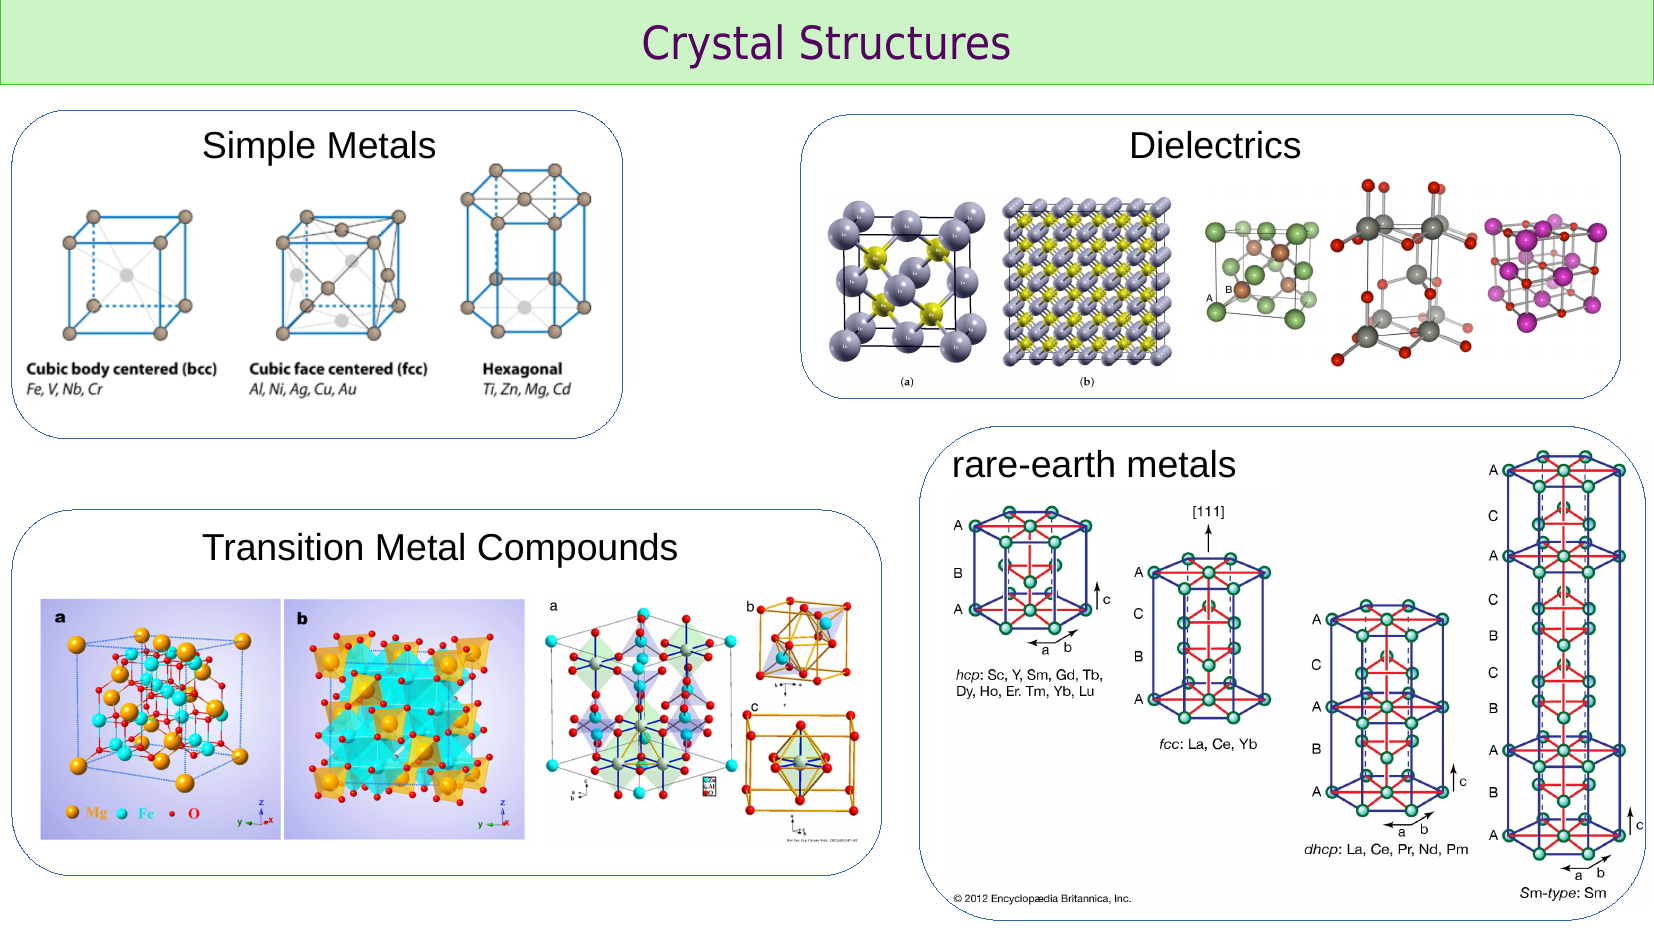

Crystal Structures
Dielectrics
Simple Metals
rare-earth metals
Transition Metal Compounds